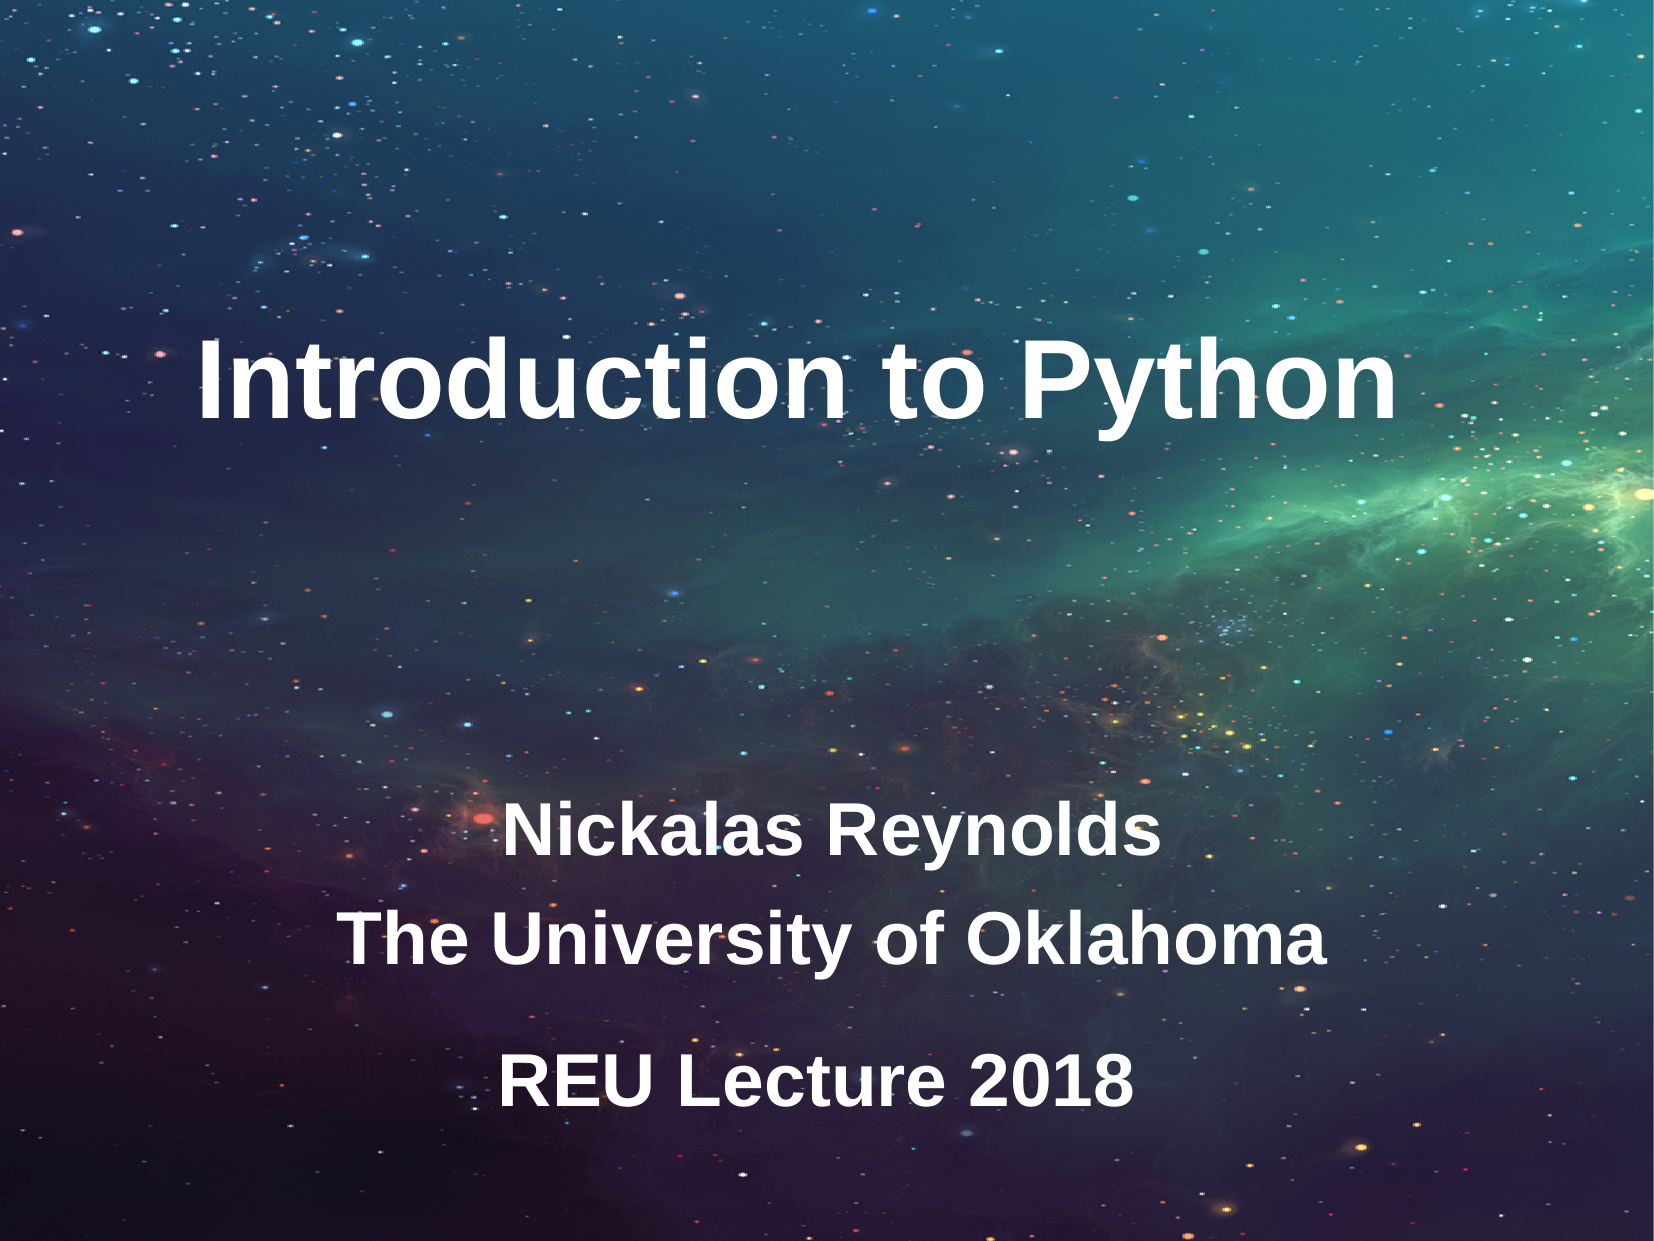

Introduction to Python
Nickalas Reynolds
The University of Oklahoma
REU Lecture 2018